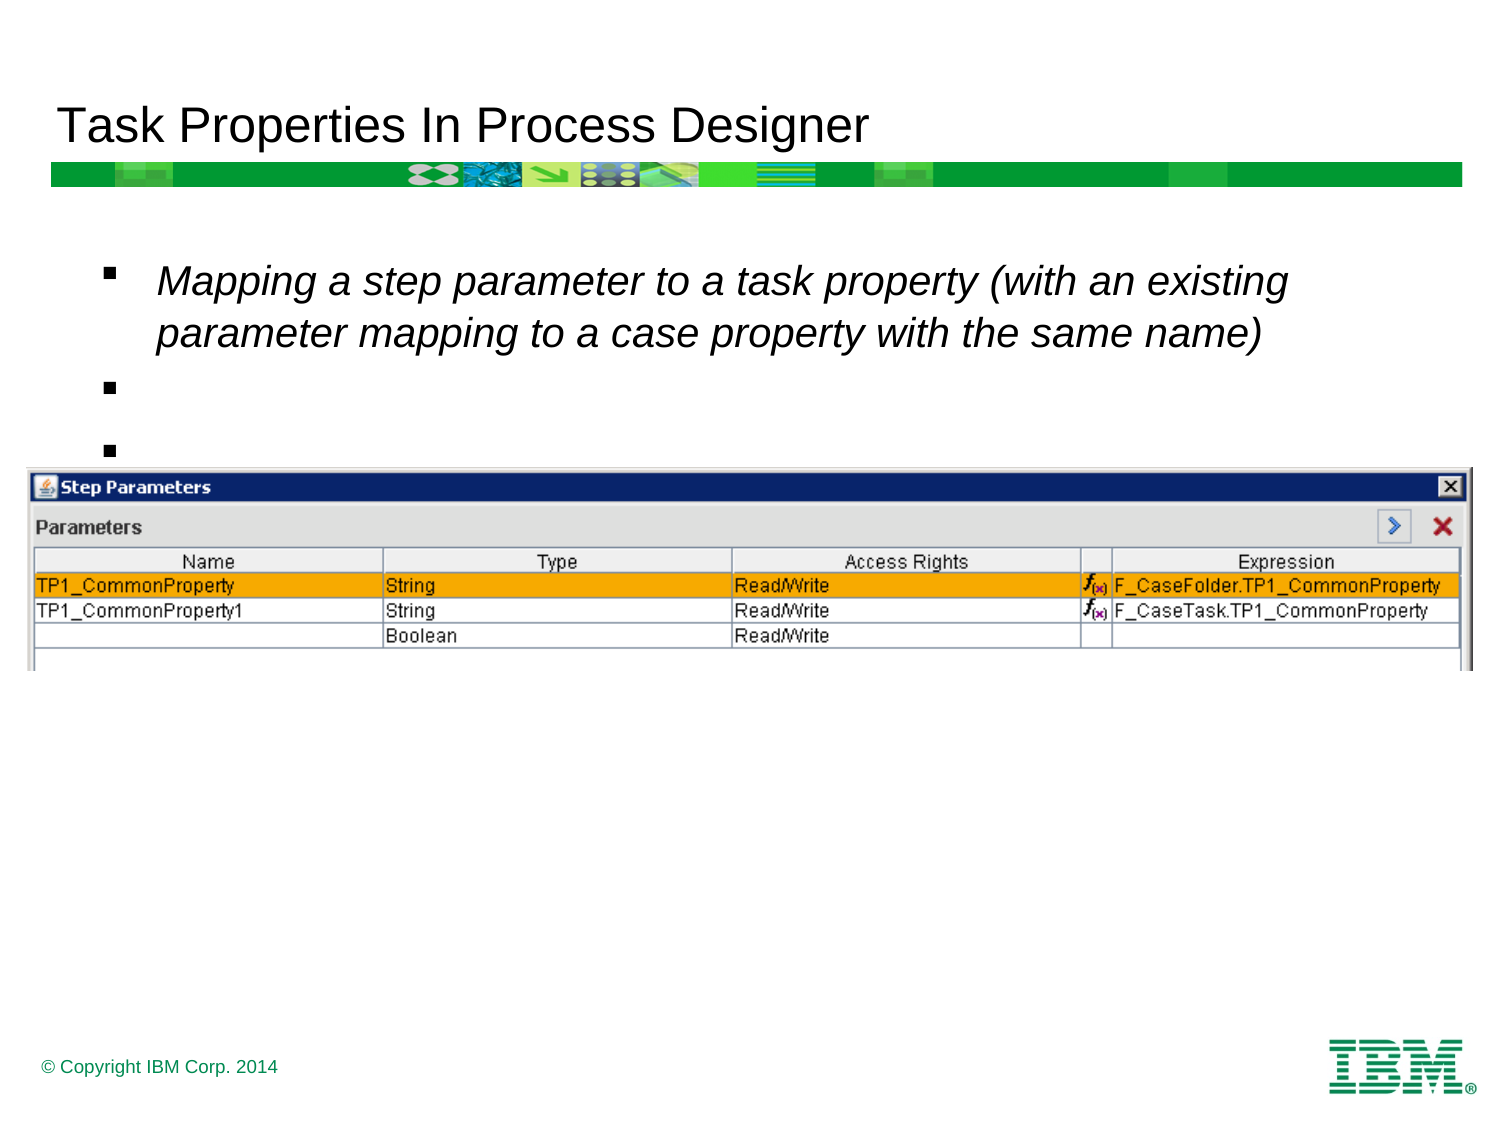

# Task Properties In Process Designer
Mapping a step parameter to a task property (with an existing parameter mapping to a case property with the same name)